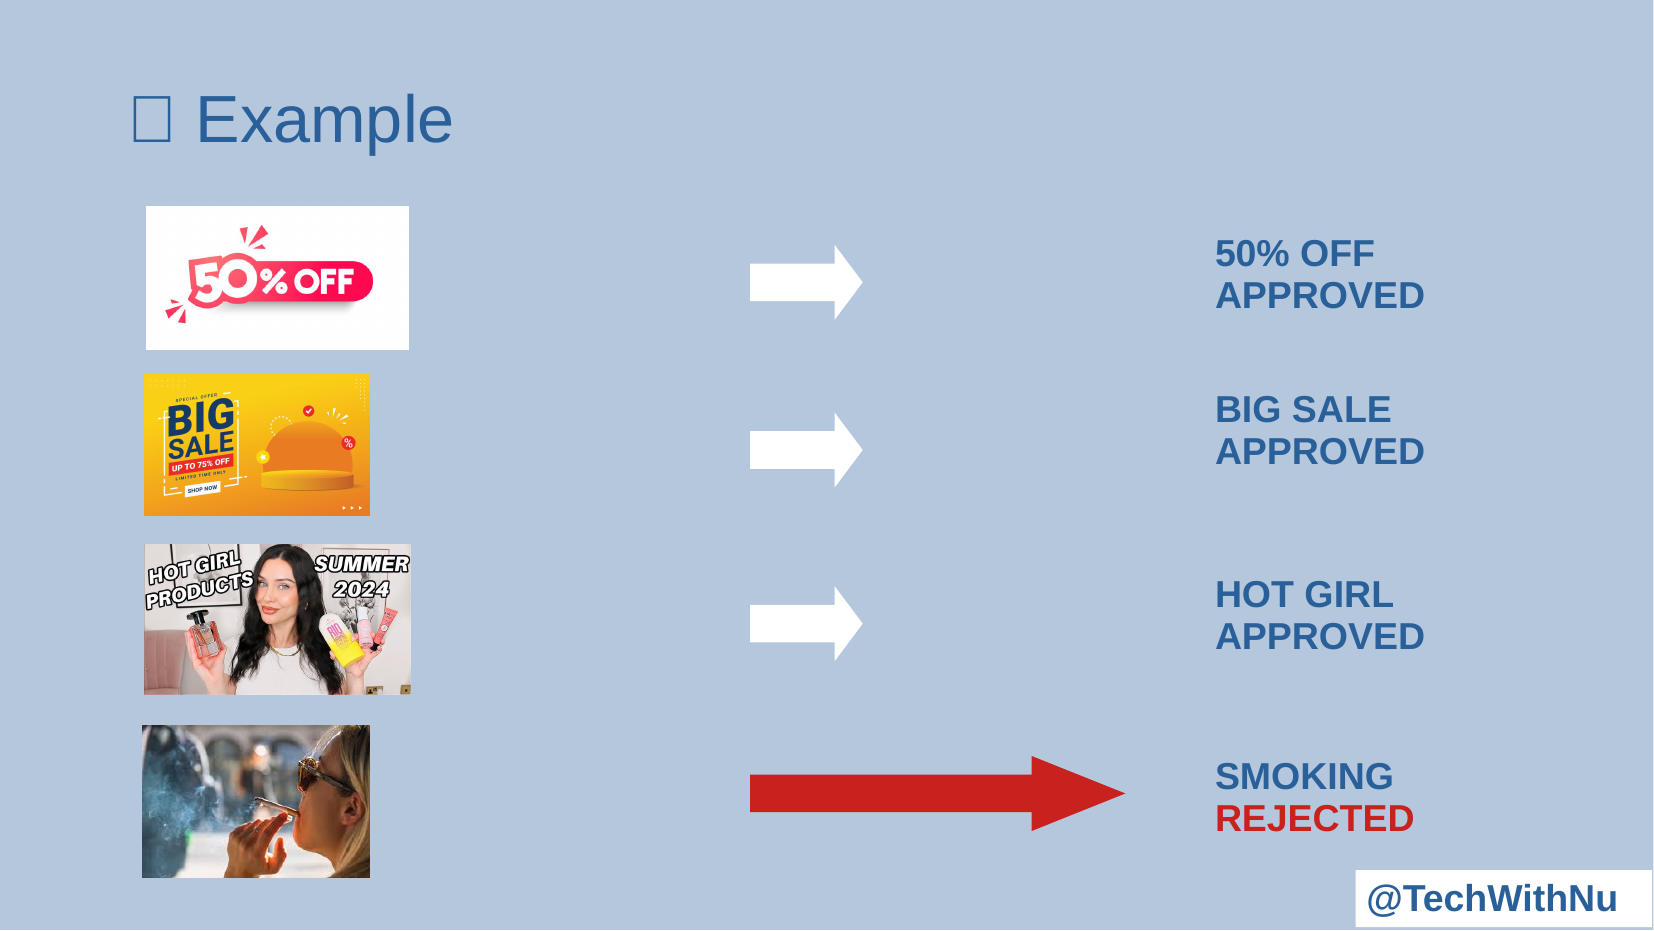

🛒 Example
50% OFF
APPROVED
BIG SALE
APPROVED
HOT GIRL
APPROVED
SMOKING
REJECTED
@TechWithNu